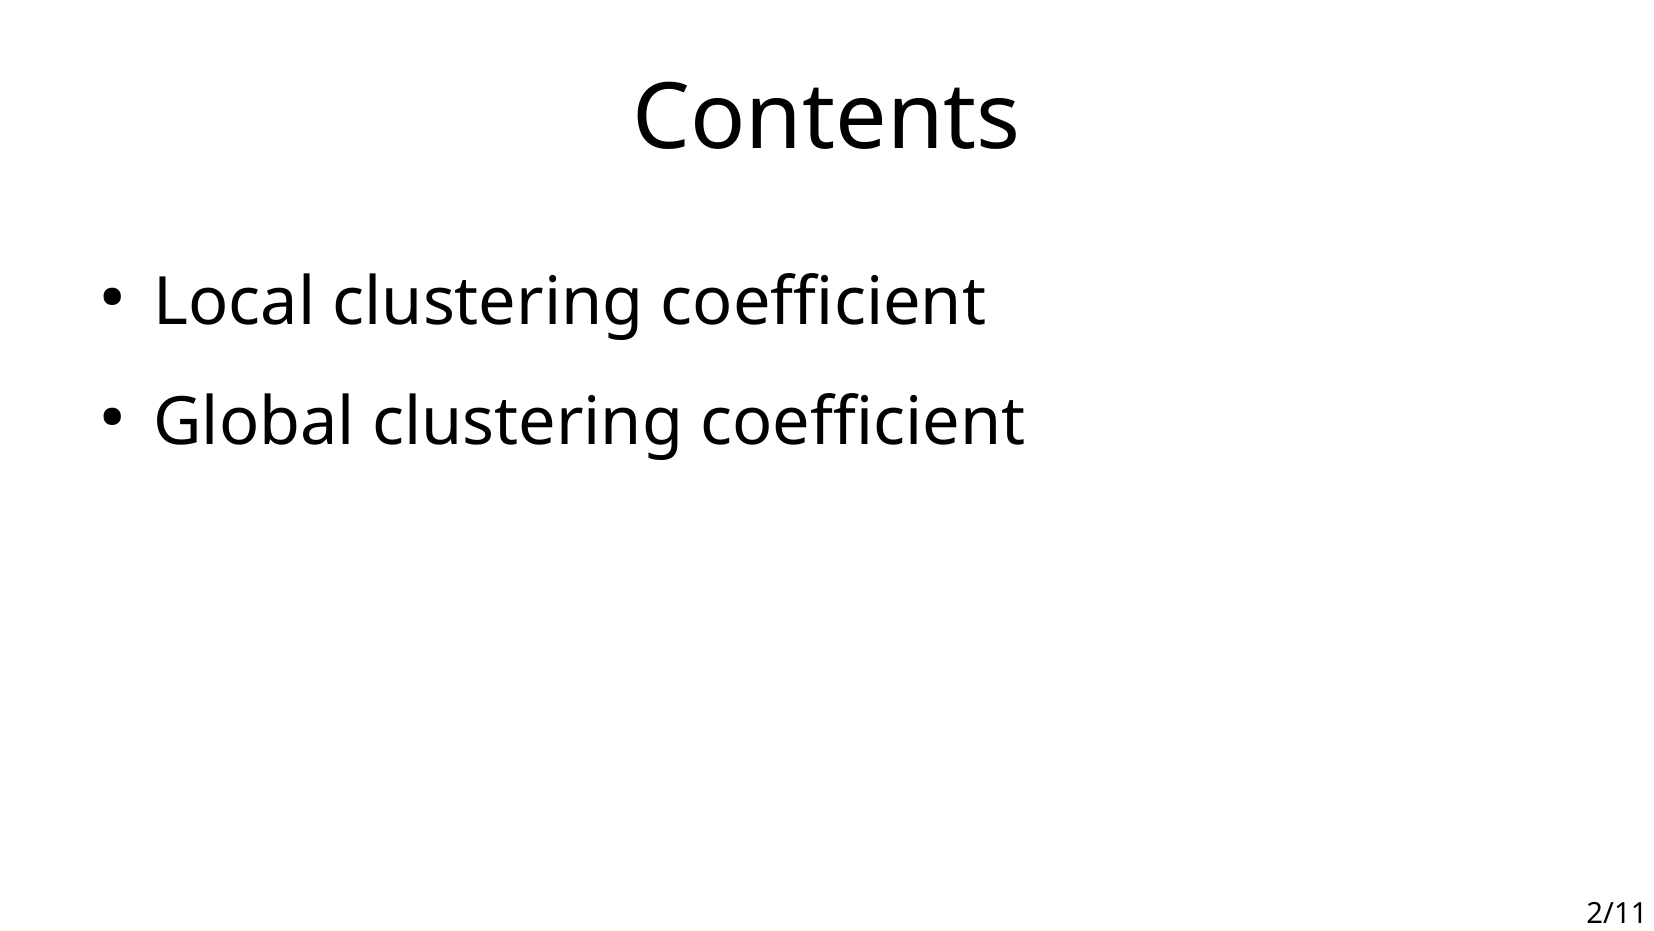

# Contents
Local clustering coefficient
Global clustering coefficient
2